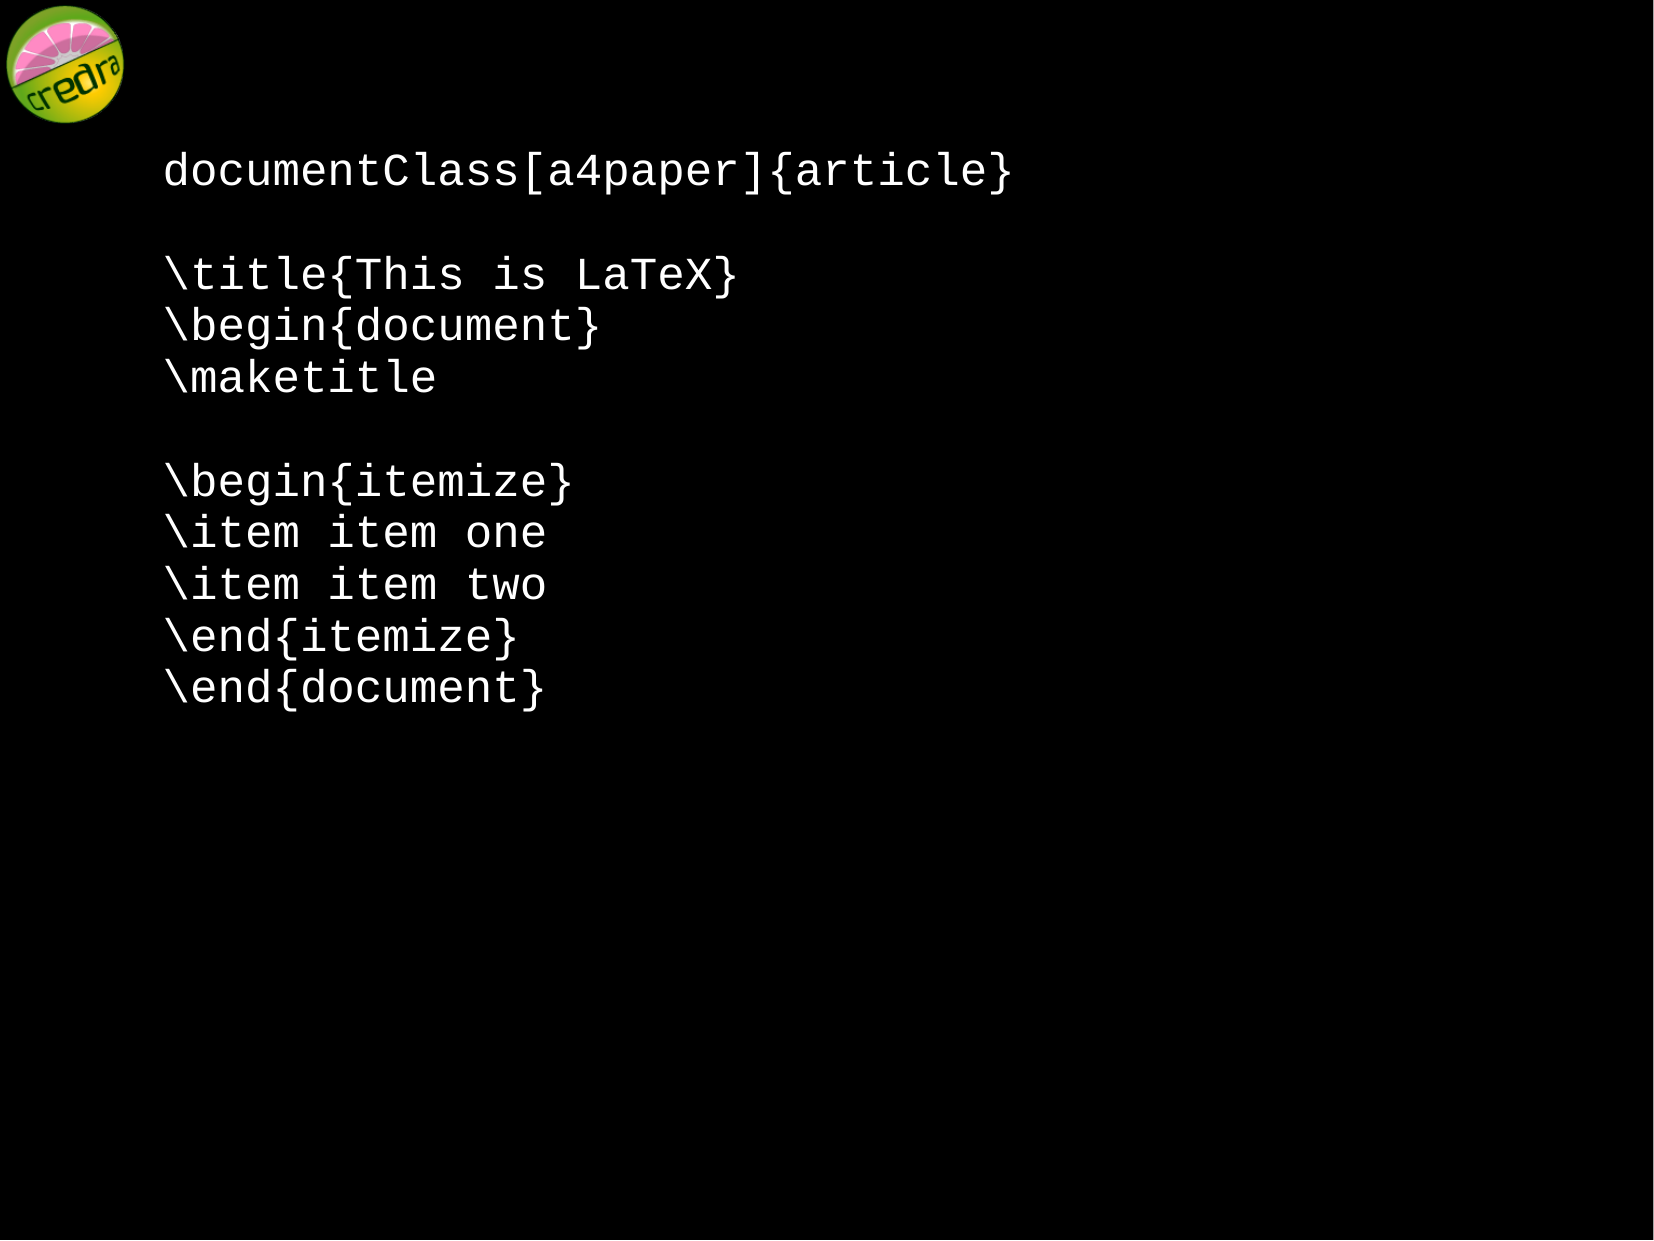

documentClass[a4paper]{article}
\title{This is LaTeX}
\begin{document}
\maketitle
\begin{itemize}
\item item one
\item item two
\end{itemize}
\end{document}